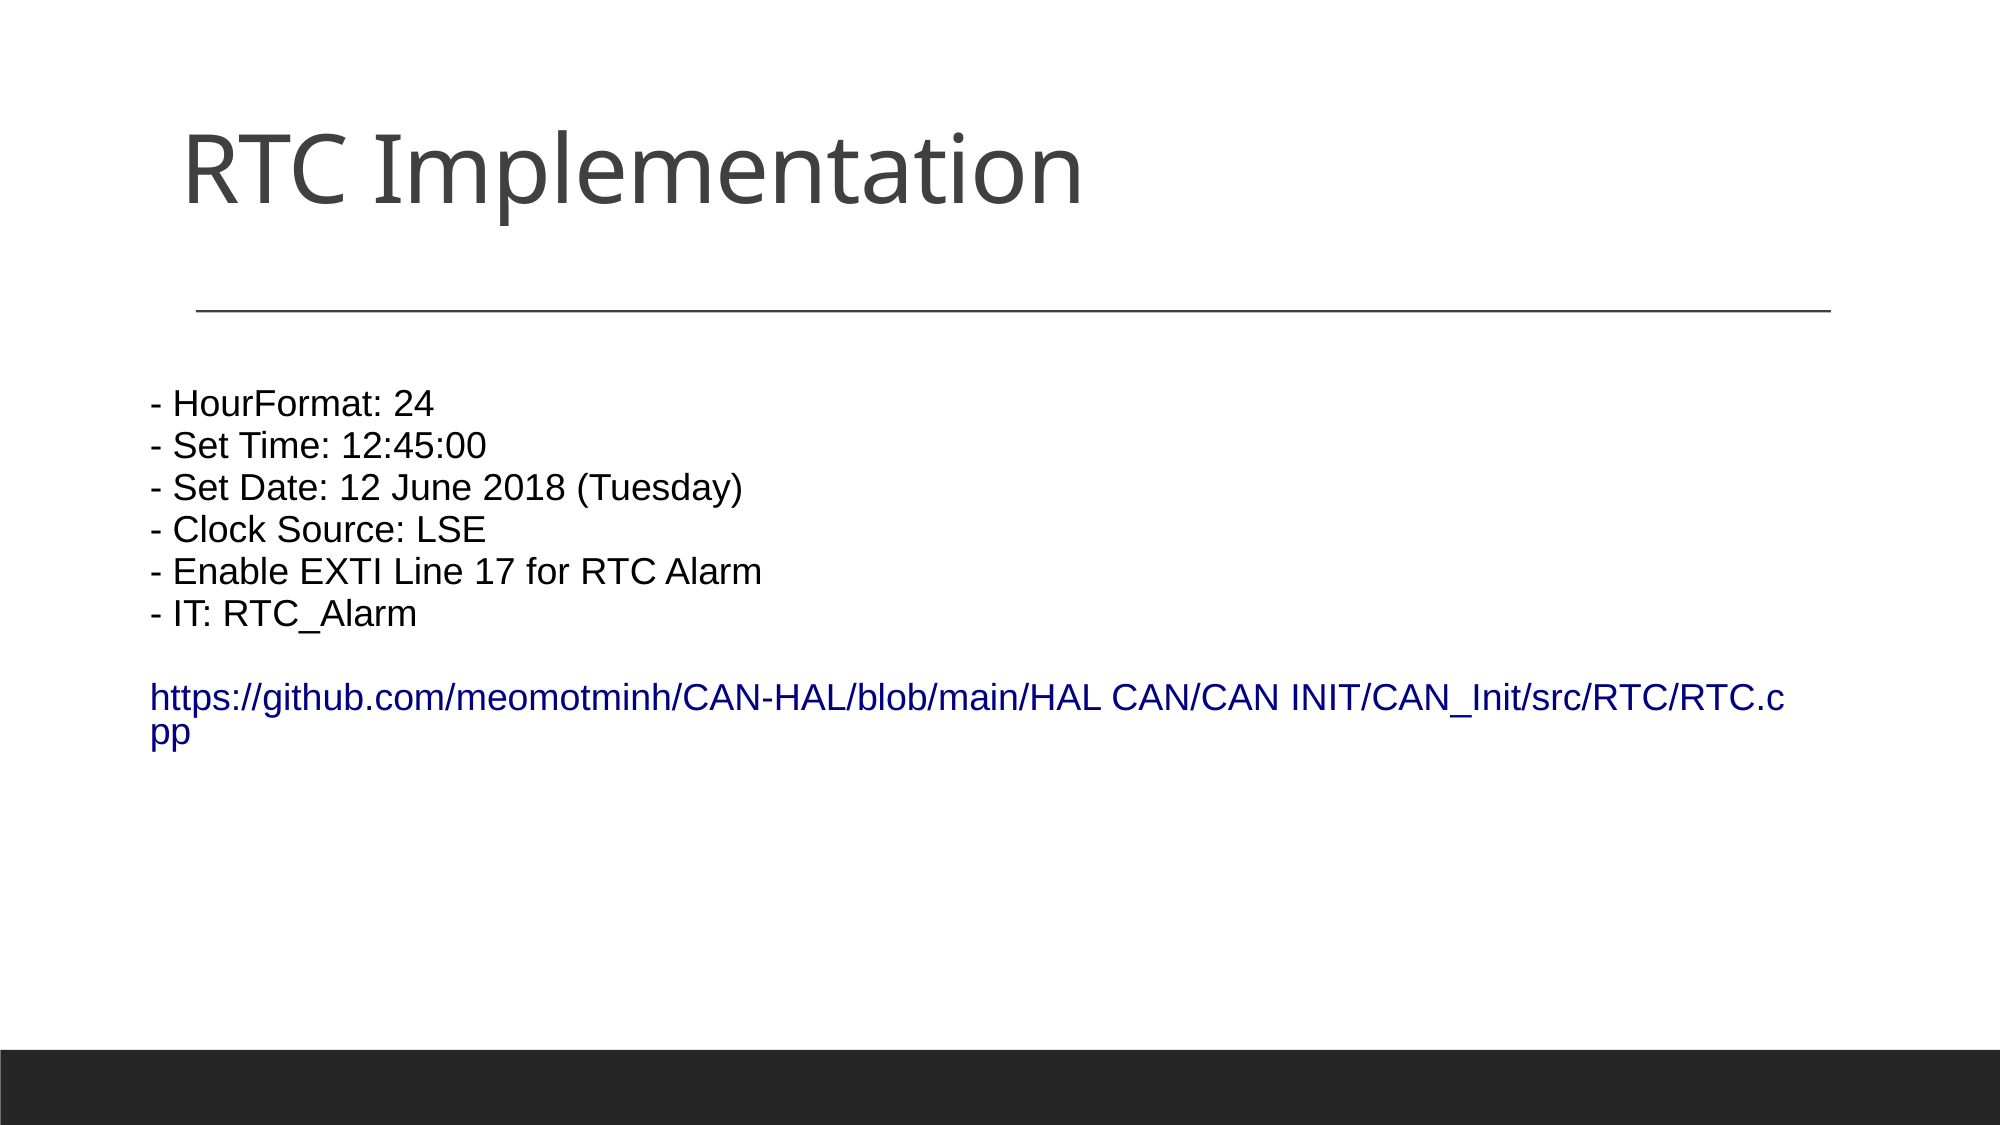

# RTC Implementation
- HourFormat: 24
- Set Time: 12:45:00
- Set Date: 12 June 2018 (Tuesday)
- Clock Source: LSE
- Enable EXTI Line 17 for RTC Alarm
- IT: RTC_Alarm
https://github.com/meomotminh/CAN-HAL/blob/main/HAL CAN/CAN INIT/CAN_Init/src/RTC/RTC.cpp